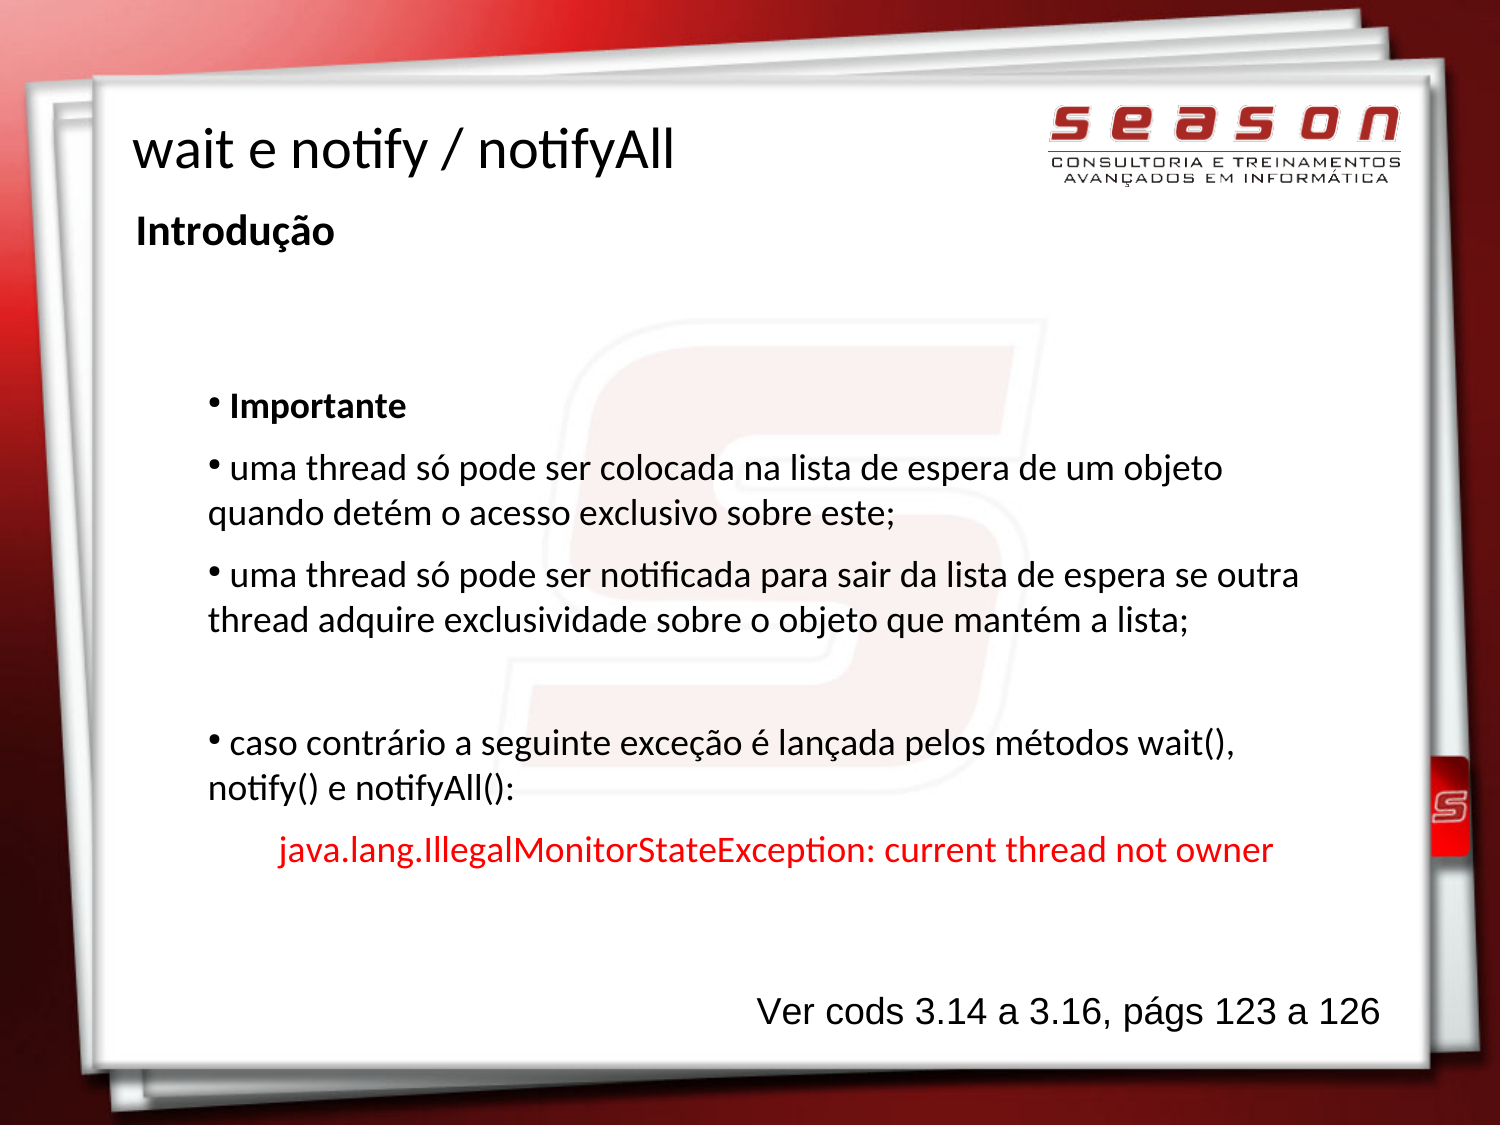

# wait e notify / notifyAll
Introdução
 Importante
 uma thread só pode ser colocada na lista de espera de um objeto quando detém o acesso exclusivo sobre este;
 uma thread só pode ser notificada para sair da lista de espera se outra thread adquire exclusividade sobre o objeto que mantém a lista;
 caso contrário a seguinte exceção é lançada pelos métodos wait(), notify() e notifyAll():
java.lang.IllegalMonitorStateException: current thread not owner
Ver cods 3.14 a 3.16, págs 123 a 126